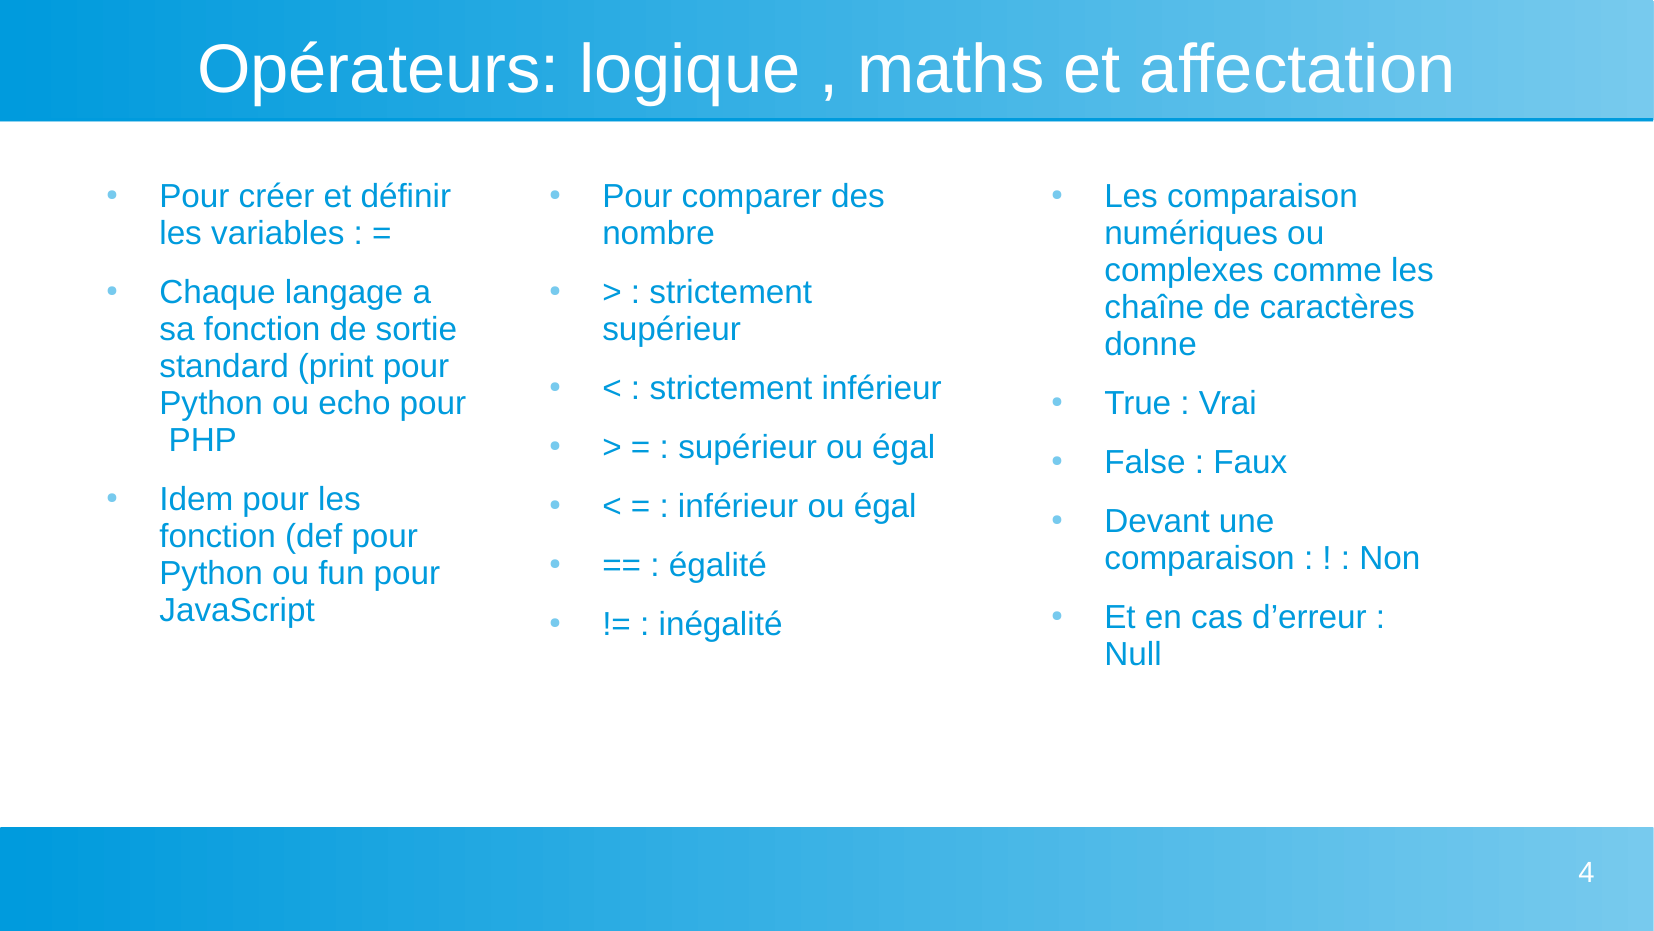

# Opérateurs: logique , maths et affectation
Pour créer et définir les variables : =
Chaque langage a sa fonction de sortie standard (print pour Python ou echo pour PHP
Idem pour les fonction (def pour Python ou fun pour JavaScript
Pour comparer des nombre
> : strictement supérieur
< : strictement inférieur
> = : supérieur ou égal
< = : inférieur ou égal
== : égalité
!= : inégalité
Les comparaison numériques ou complexes comme les chaîne de caractères donne
True : Vrai
False : Faux
Devant une comparaison : ! : Non
Et en cas d’erreur : Null
4